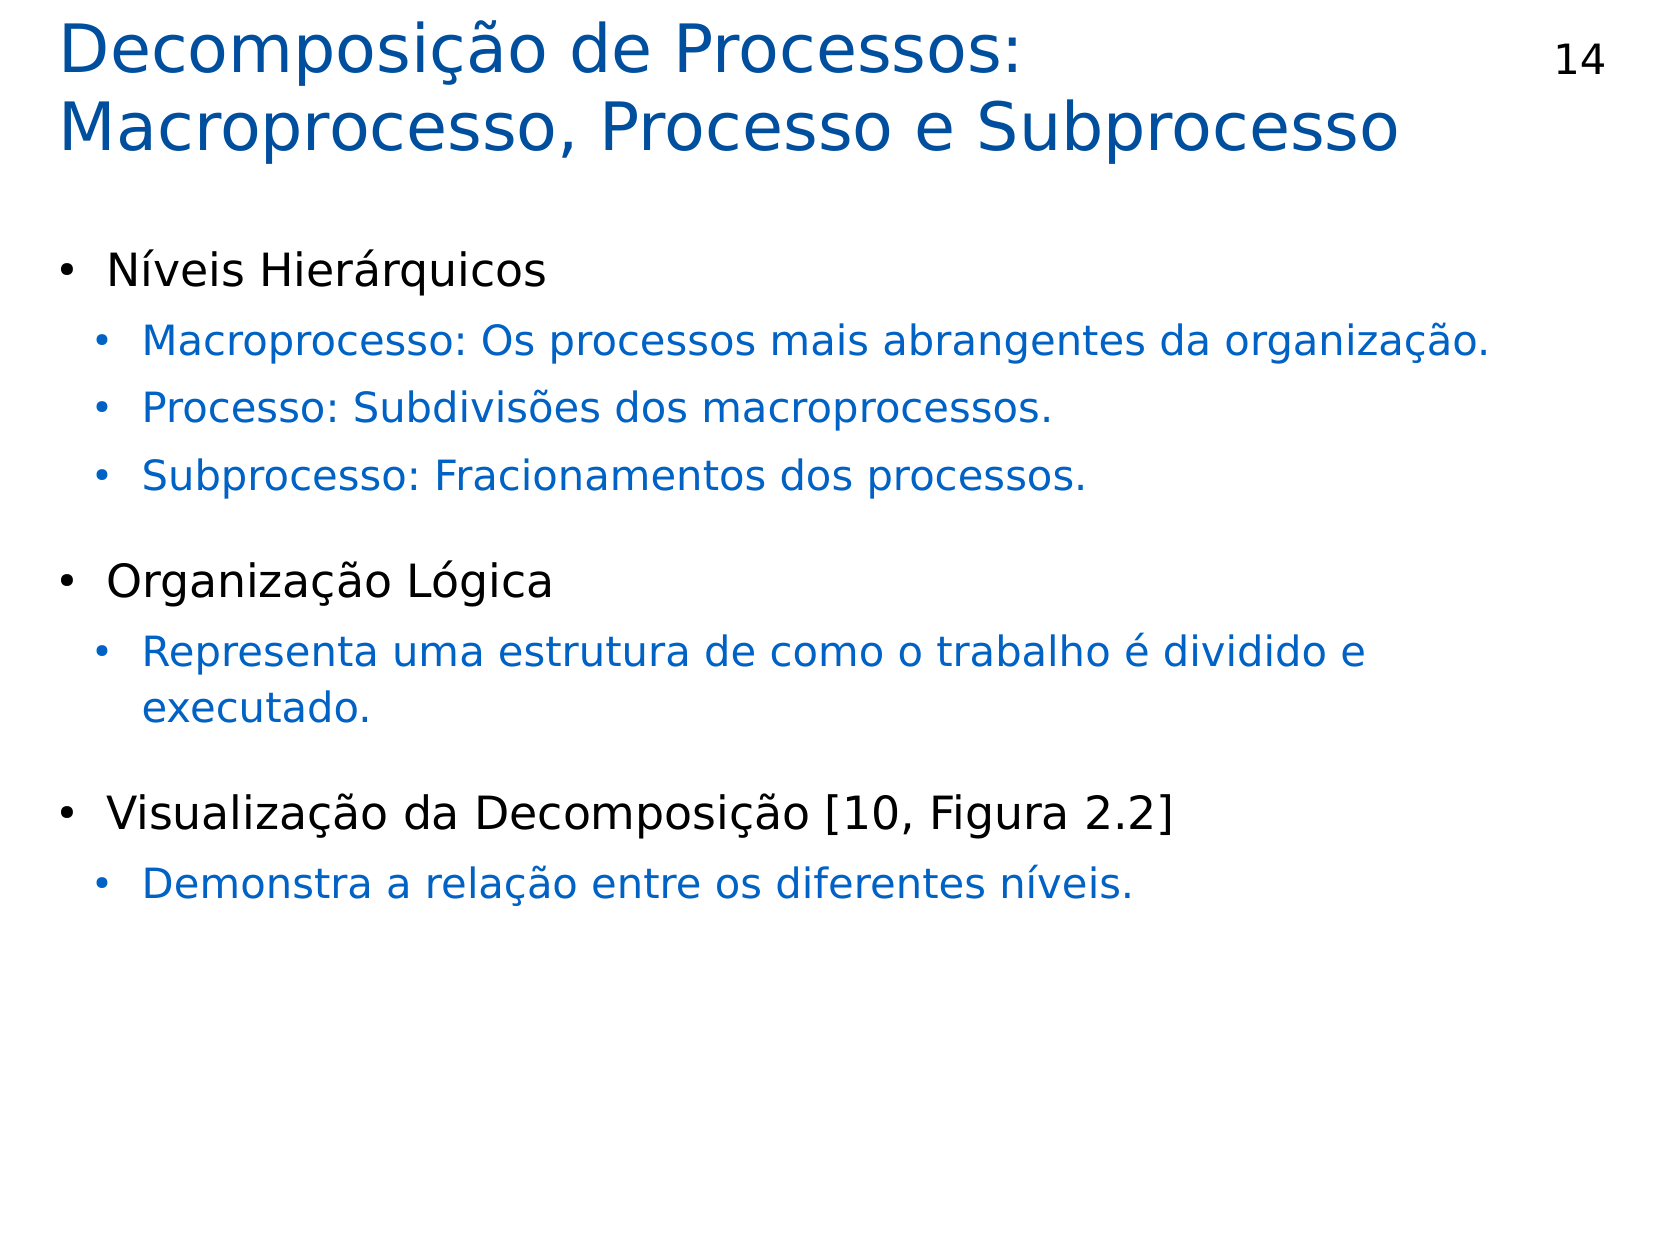

# Decomposição de Processos: Macroprocesso, Processo e Subprocesso
14
Níveis Hierárquicos
Macroprocesso: Os processos mais abrangentes da organização.
Processo: Subdivisões dos macroprocessos.
Subprocesso: Fracionamentos dos processos.
Organização Lógica
Representa uma estrutura de como o trabalho é dividido e executado.
Visualização da Decomposição [10, Figura 2.2]
Demonstra a relação entre os diferentes níveis.